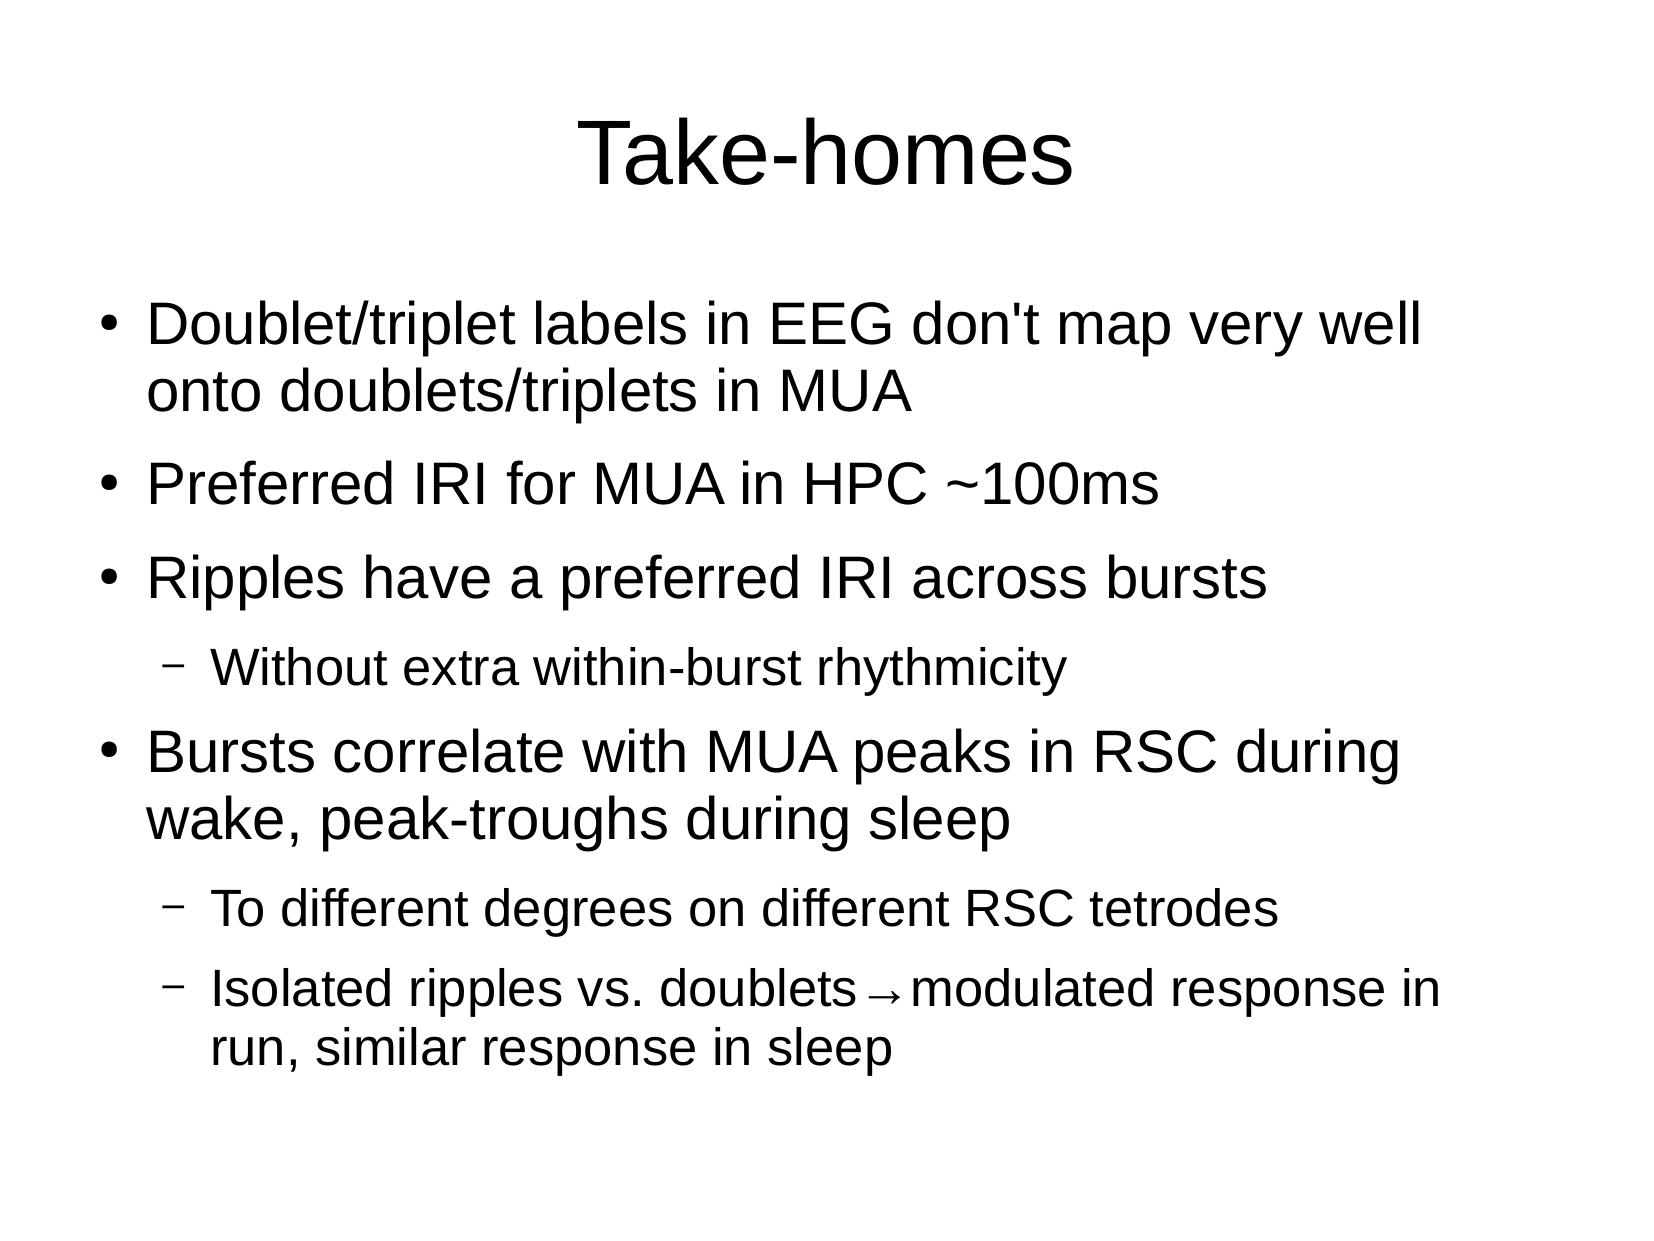

# Take-homes
Doublet/triplet labels in EEG don't map very well onto doublets/triplets in MUA
Preferred IRI for MUA in HPC ~100ms
Ripples have a preferred IRI across bursts
Without extra within-burst rhythmicity
Bursts correlate with MUA peaks in RSC during wake, peak-troughs during sleep
To different degrees on different RSC tetrodes
Isolated ripples vs. doublets→modulated response in run, similar response in sleep